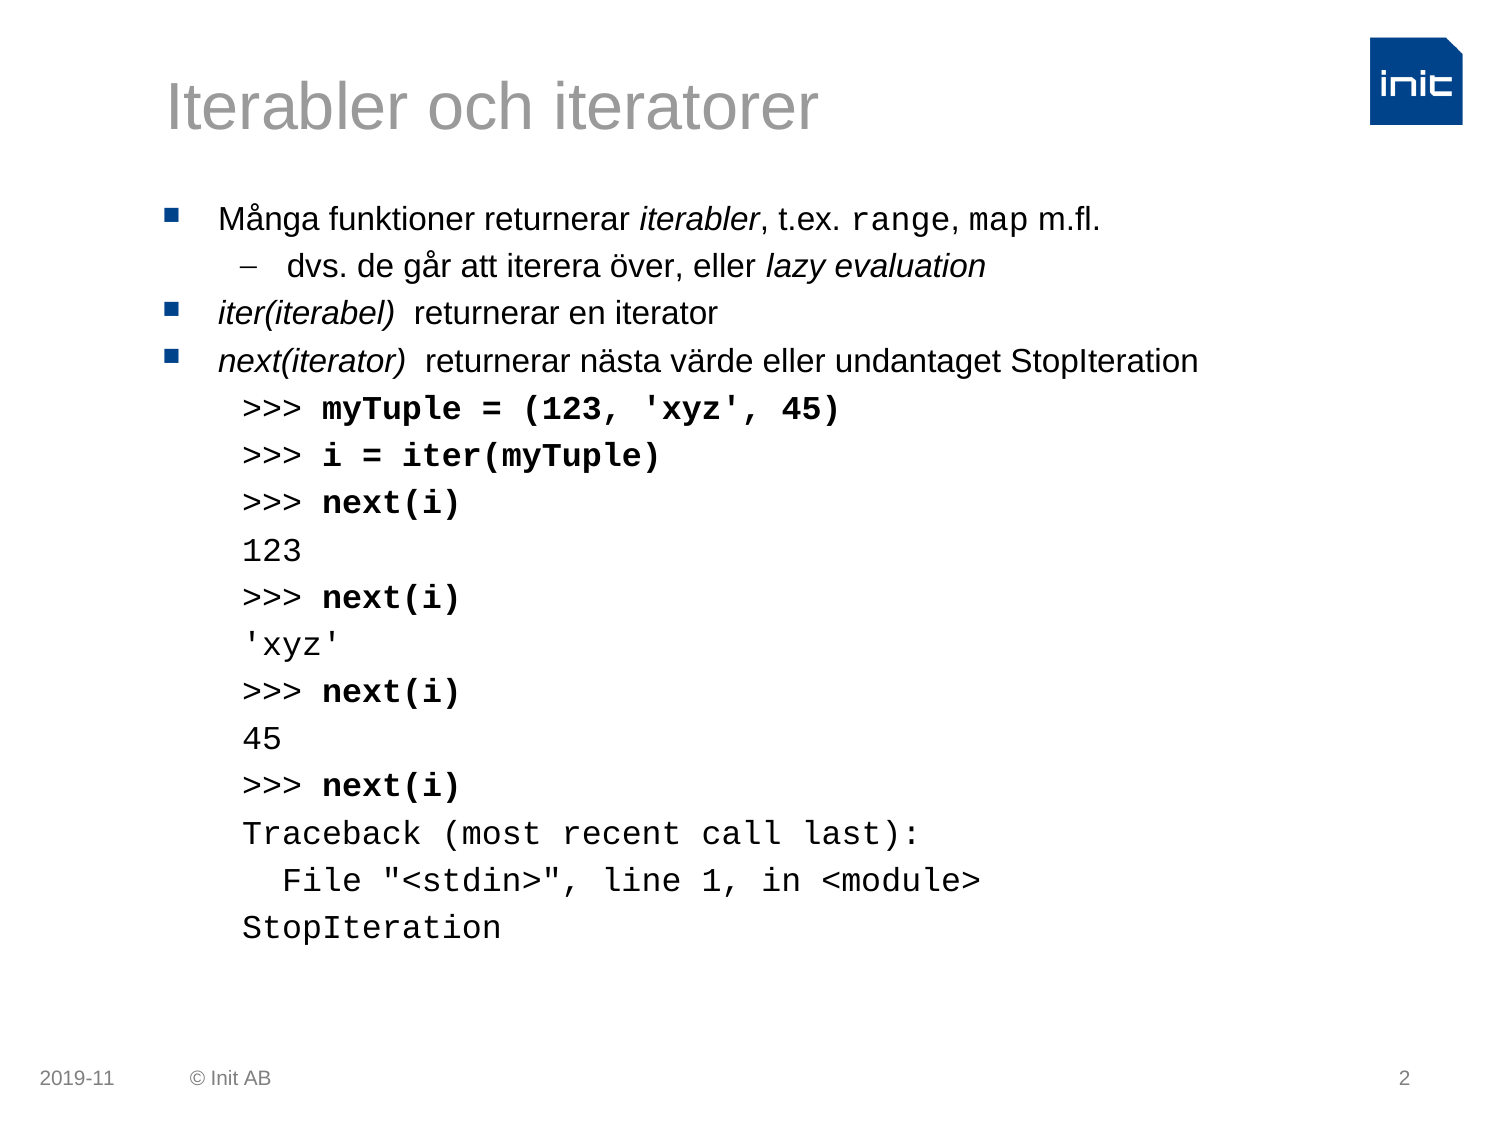

Iterabler och iteratorer
Många funktioner returnerar iterabler, t.ex. range, map m.fl.
dvs. de går att iterera över, eller lazy evaluation
iter(iterabel) returnerar en iterator
next(iterator) returnerar nästa värde eller undantaget StopIteration
>>> myTuple = (123, 'xyz', 45)
>>> i = iter(myTuple)
>>> next(i)
123
>>> next(i)
'xyz'
>>> next(i)
45
>>> next(i)
Traceback (most recent call last):
 File "<stdin>", line 1, in <module>
StopIteration
2019-11
© Init AB